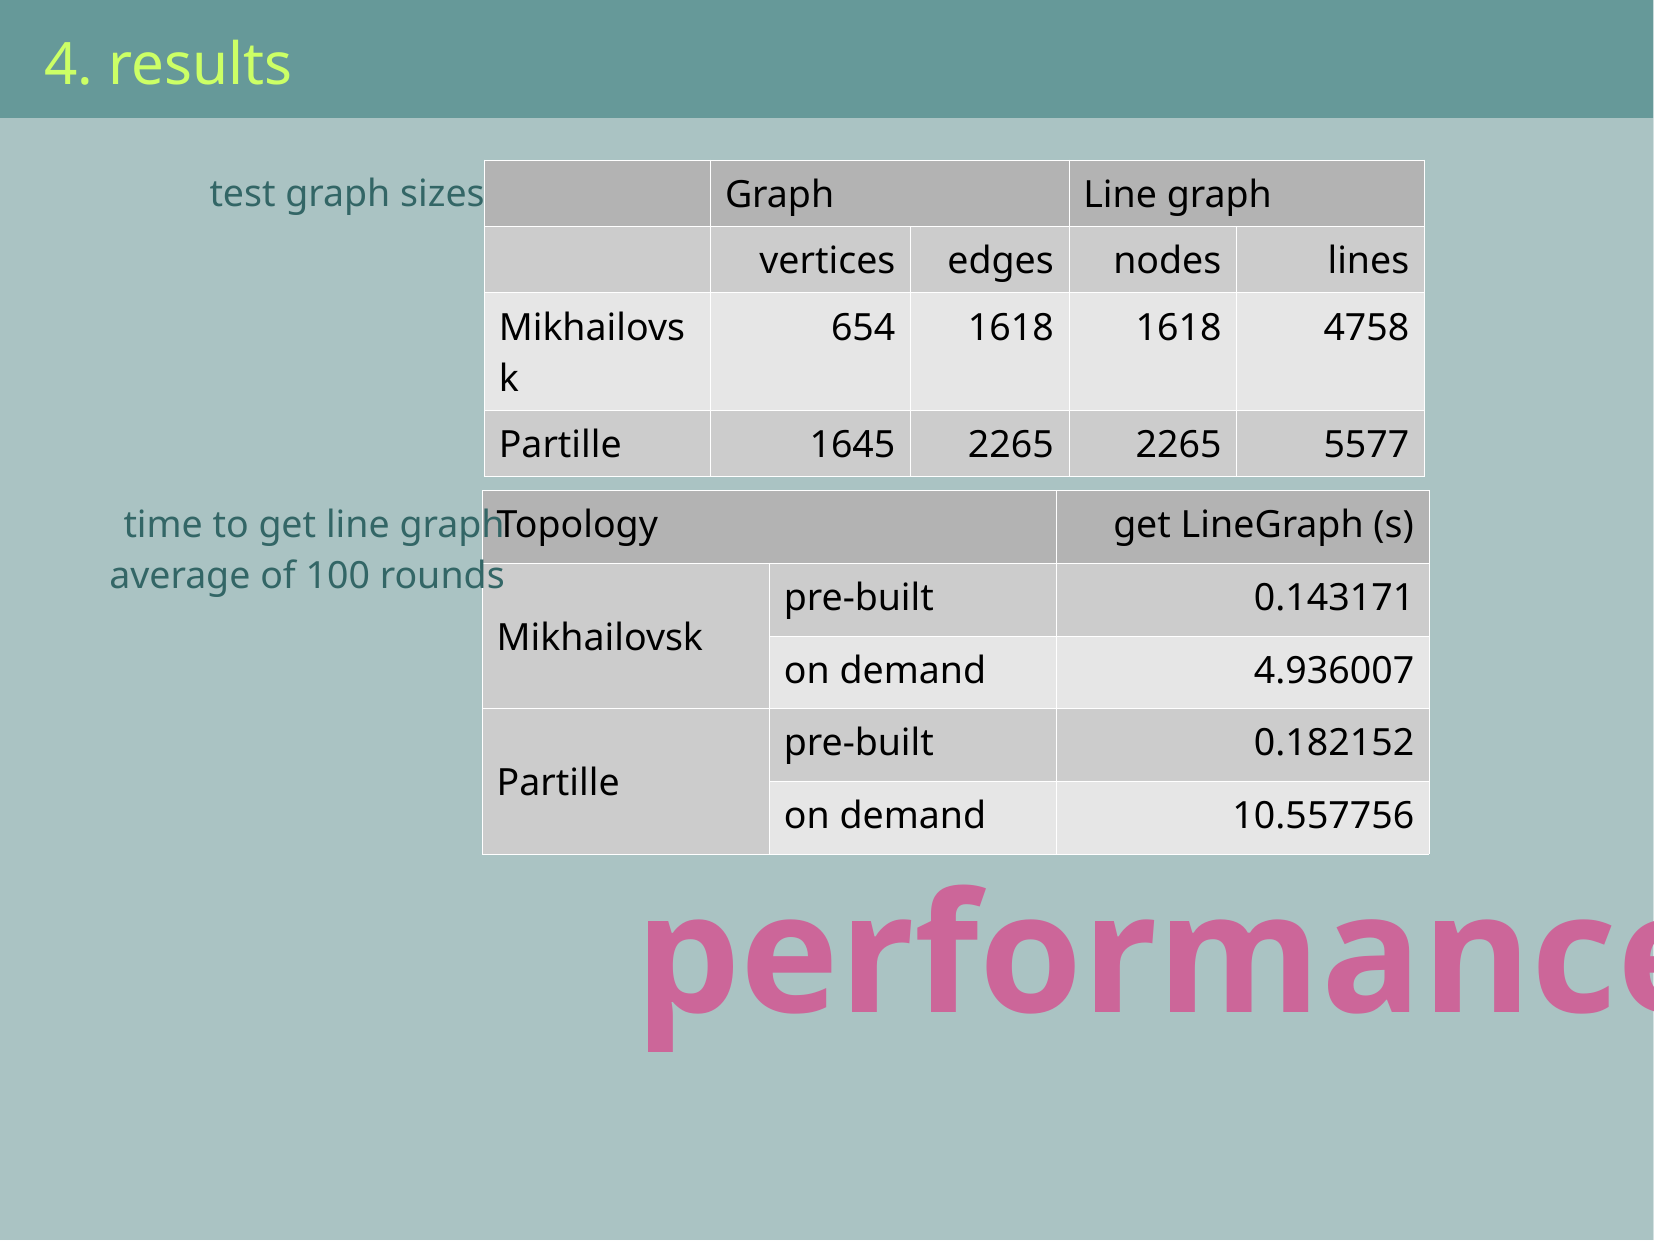

4. results
test graph sizes
| | Graph | | Line graph | |
| --- | --- | --- | --- | --- |
| | vertices | edges | nodes | lines |
| Mikhailovsk | 654 | 1618 | 1618 | 4758 |
| Partille | 1645 | 2265 | 2265 | 5577 |
time to get line graph
average of 100 rounds
| Topology | | get LineGraph (s) |
| --- | --- | --- |
| Mikhailovsk | pre-built | 0.143171 |
| | on demand | 4.936007 |
| Partille | pre-built | 0.182152 |
| | on demand | 10.557756 |
performance